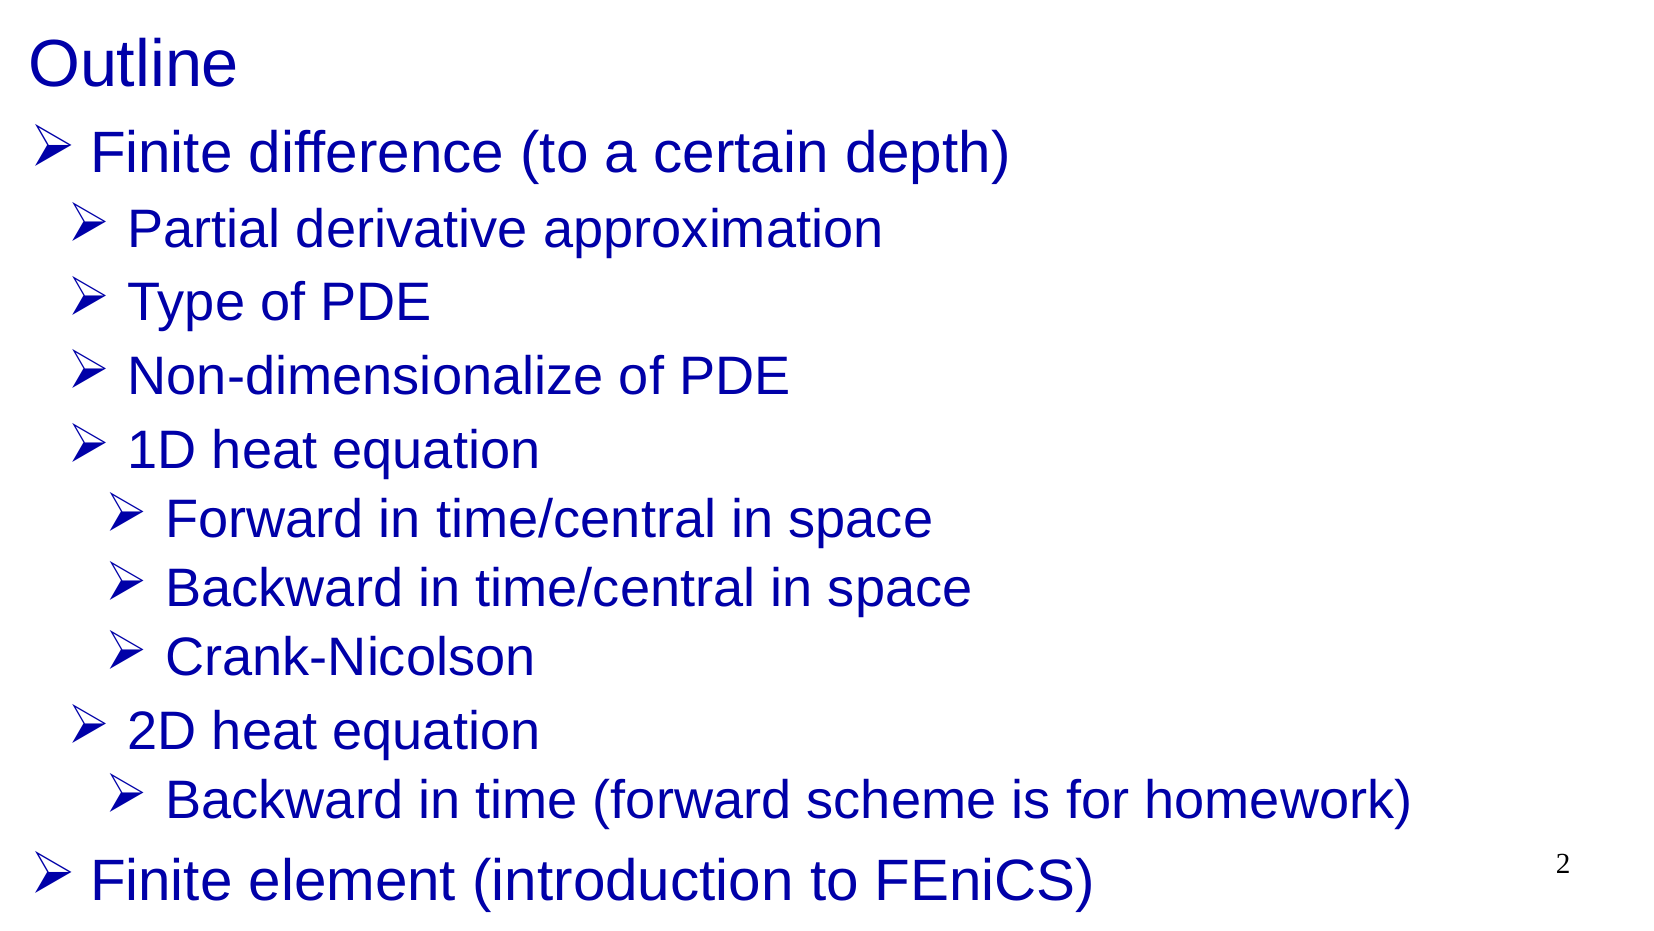

# Outline
Finite difference (to a certain depth)
Partial derivative approximation
Type of PDE
Non-dimensionalize of PDE
1D heat equation
Forward in time/central in space
Backward in time/central in space
Crank-Nicolson
2D heat equation
Backward in time (forward scheme is for homework)
Finite element (introduction to FEniCS)
2